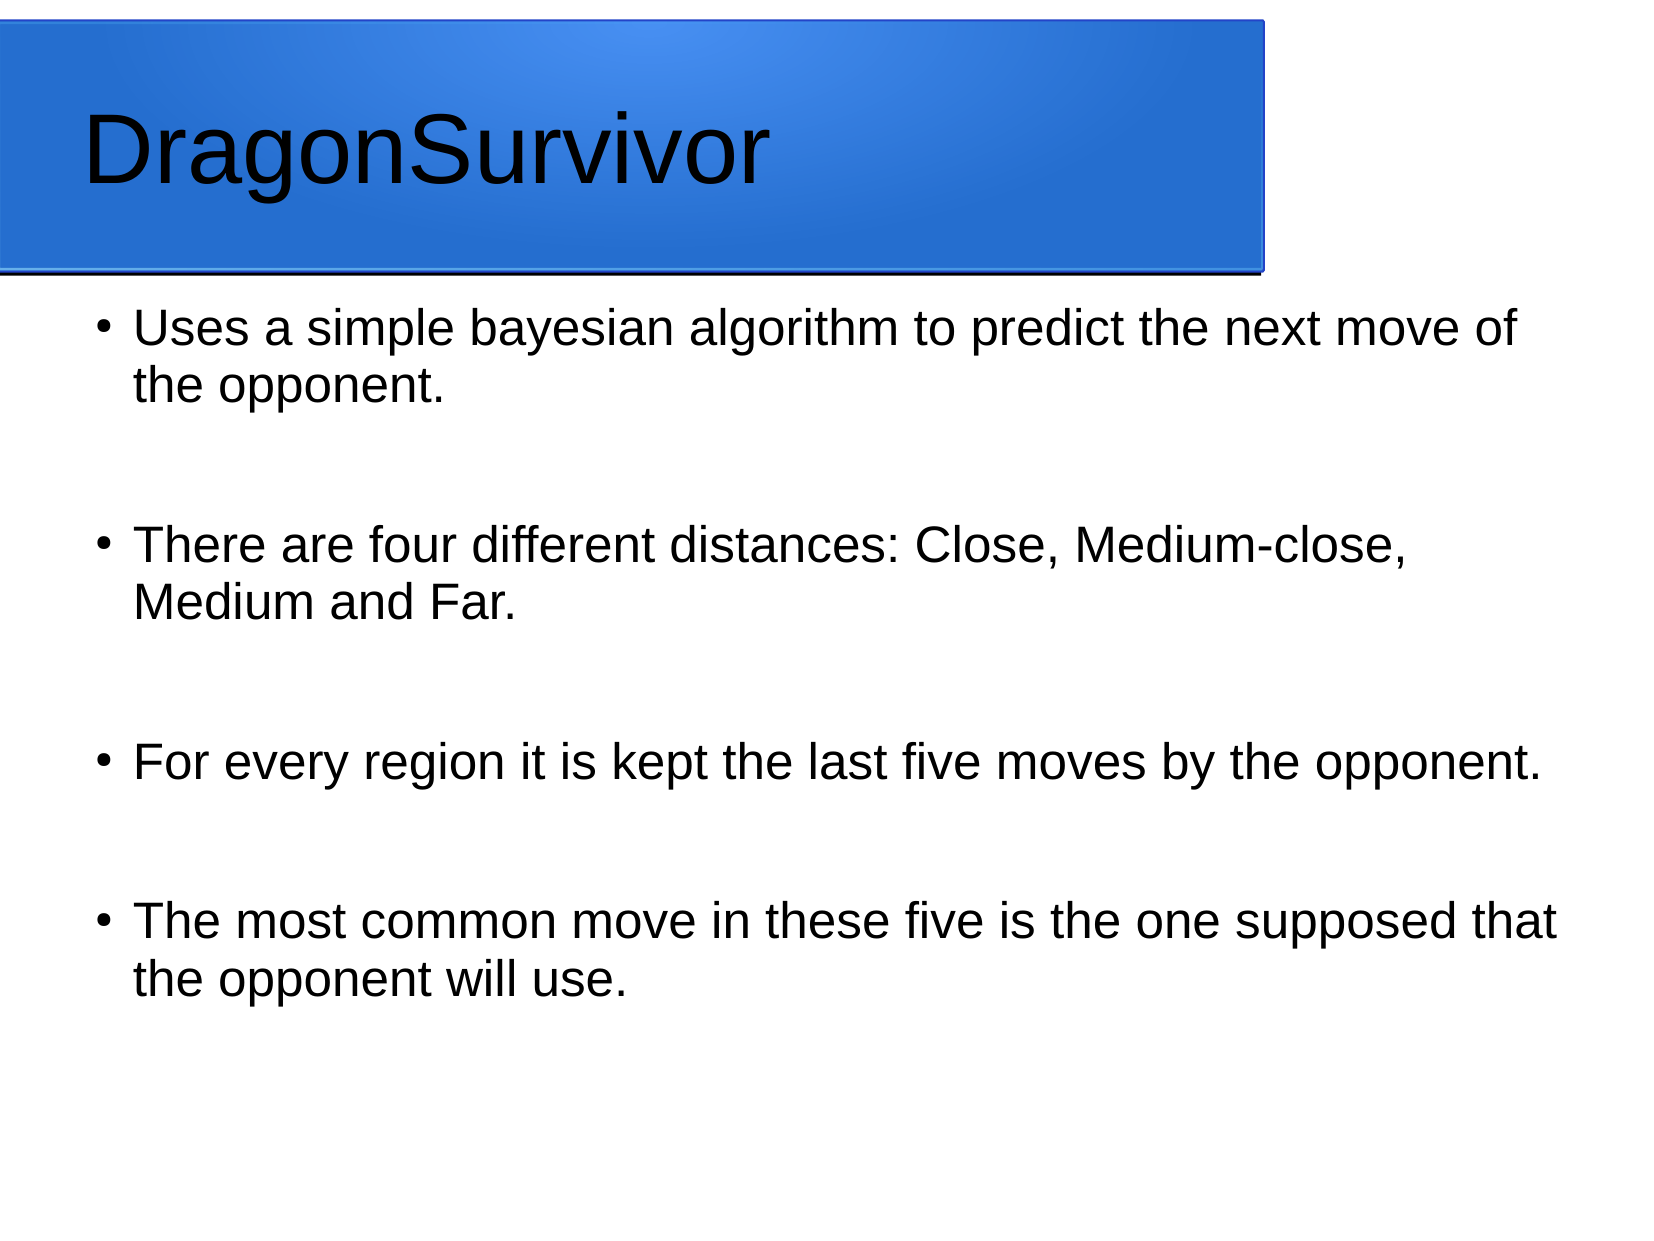

# DragonSurvivor
Uses a simple bayesian algorithm to predict the next move of the opponent.
There are four different distances: Close, Medium-close, Medium and Far.
For every region it is kept the last five moves by the opponent.
The most common move in these five is the one supposed that the opponent will use.